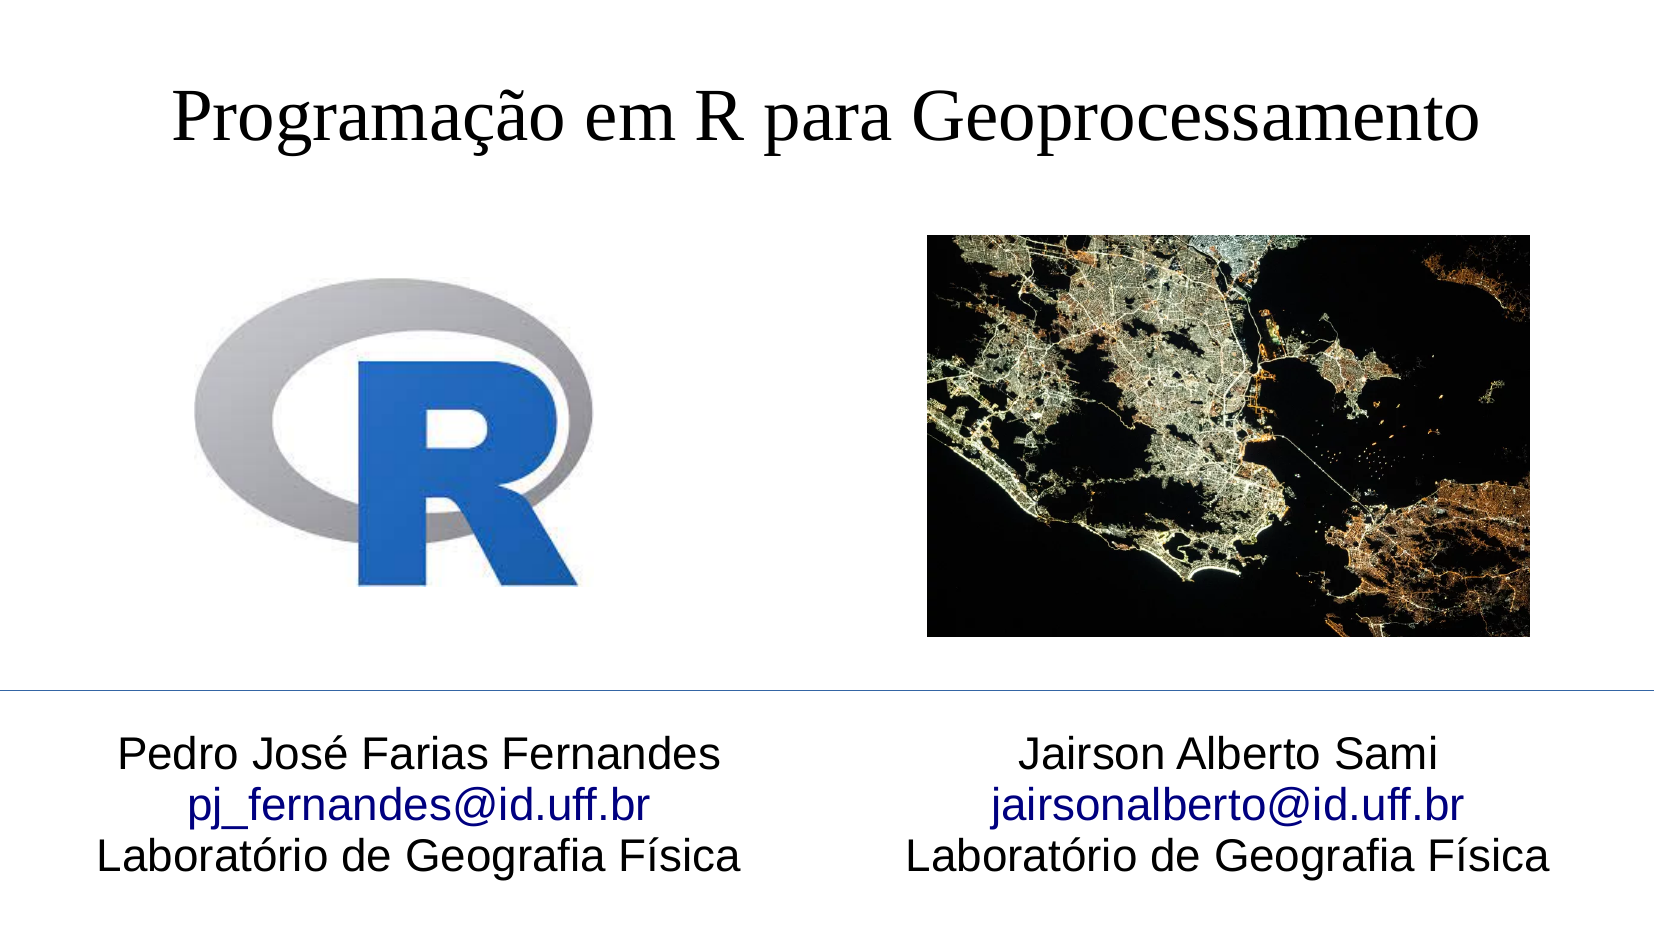

# Programação em R para Geoprocessamento
Pedro José Farias Fernandes
pj_fernandes@id.uff.br
Laboratório de Geografia Física
Jairson Alberto Sami
jairsonalberto@id.uff.br
Laboratório de Geografia Física